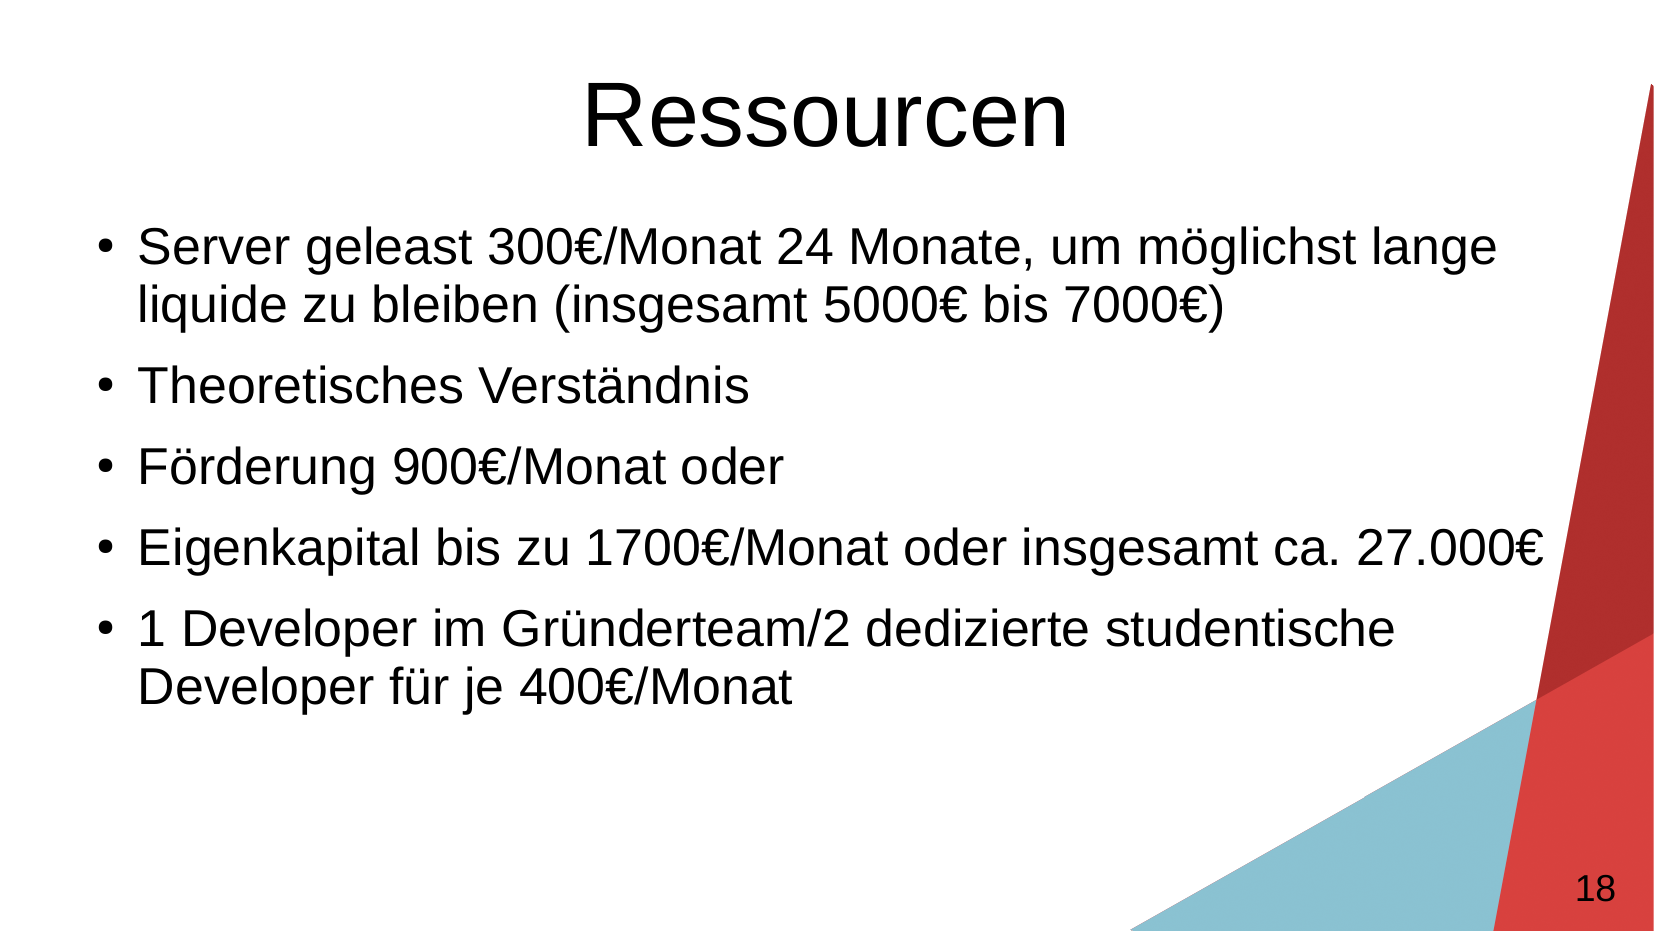

# Ressourcen
Server geleast 300€/Monat 24 Monate, um möglichst lange liquide zu bleiben (insgesamt 5000€ bis 7000€)
Theoretisches Verständnis
Förderung 900€/Monat oder
Eigenkapital bis zu 1700€/Monat oder insgesamt ca. 27.000€
1 Developer im Gründerteam/2 dedizierte studentische Developer für je 400€/Monat